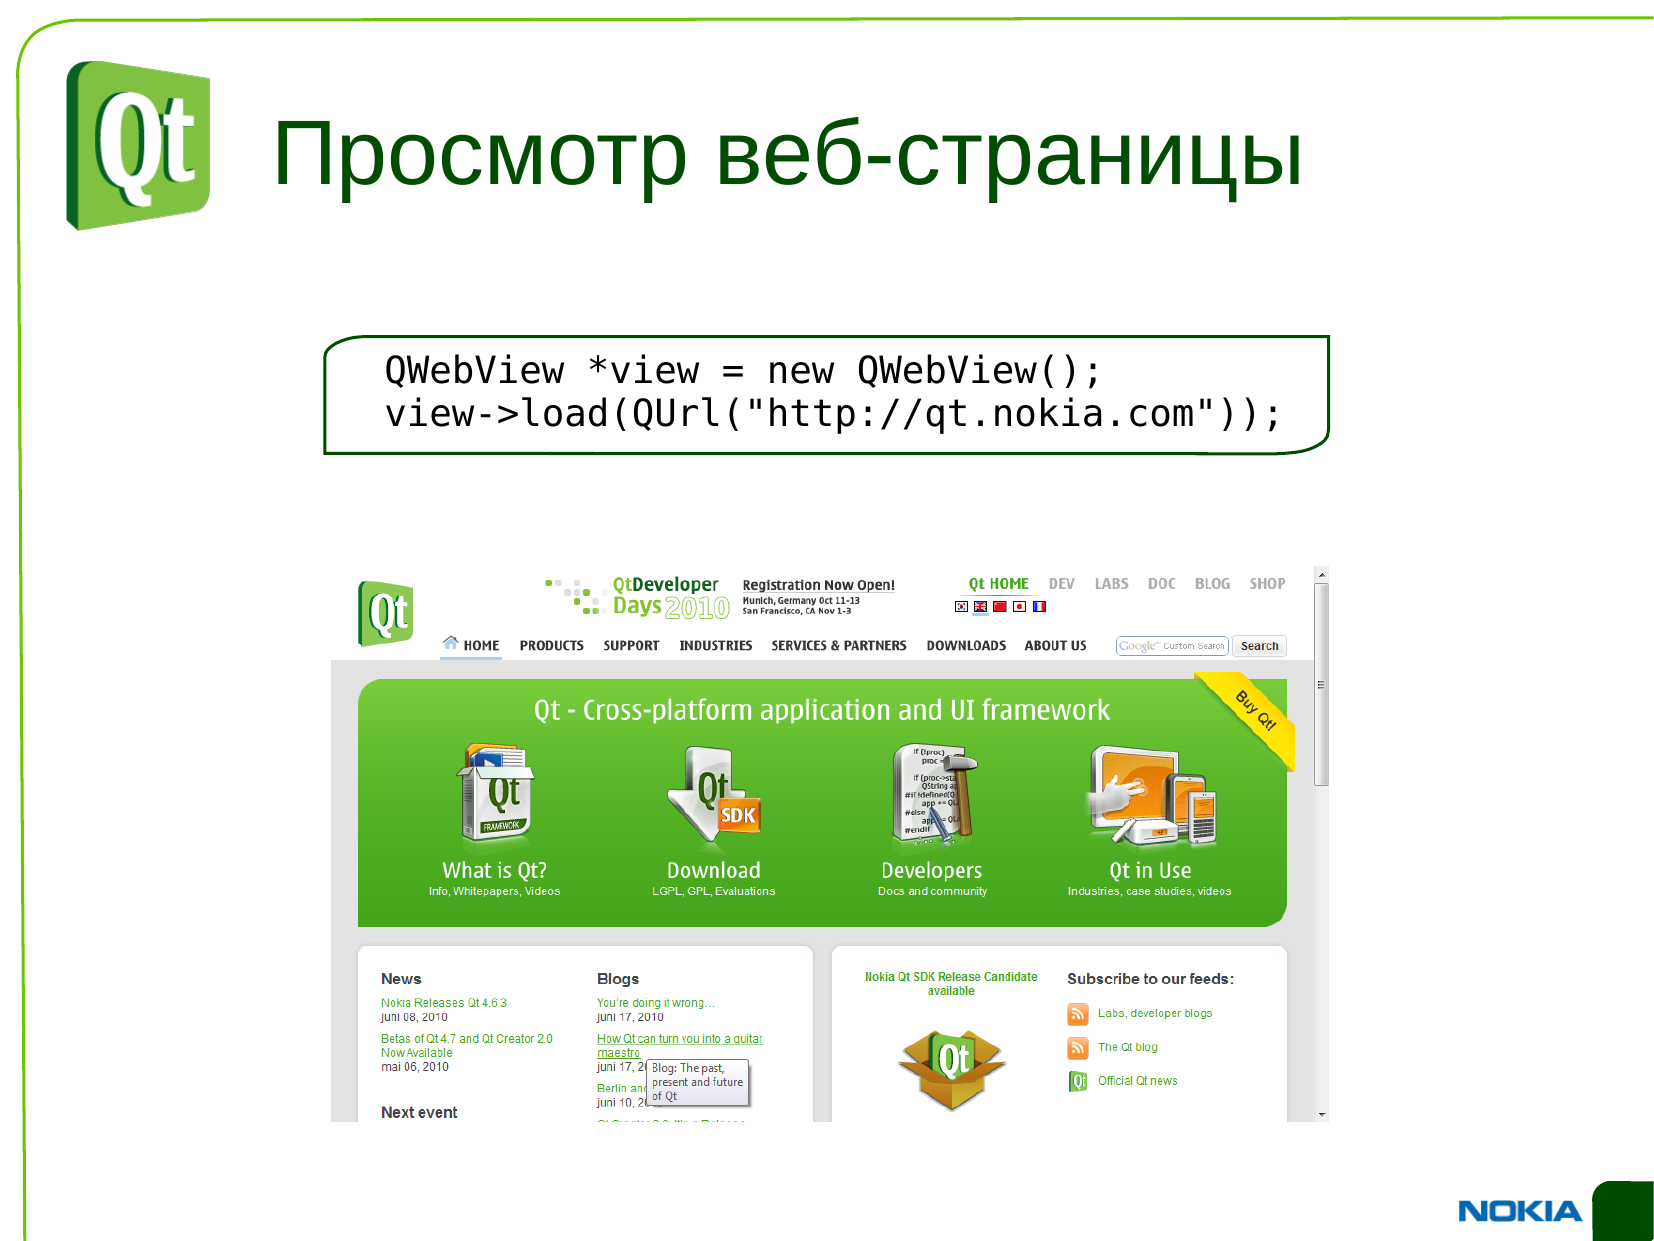

# Просмотр веб-страницы
QWebView *view = new QWebView();
view->load(QUrl("http://qt.nokia.com"));